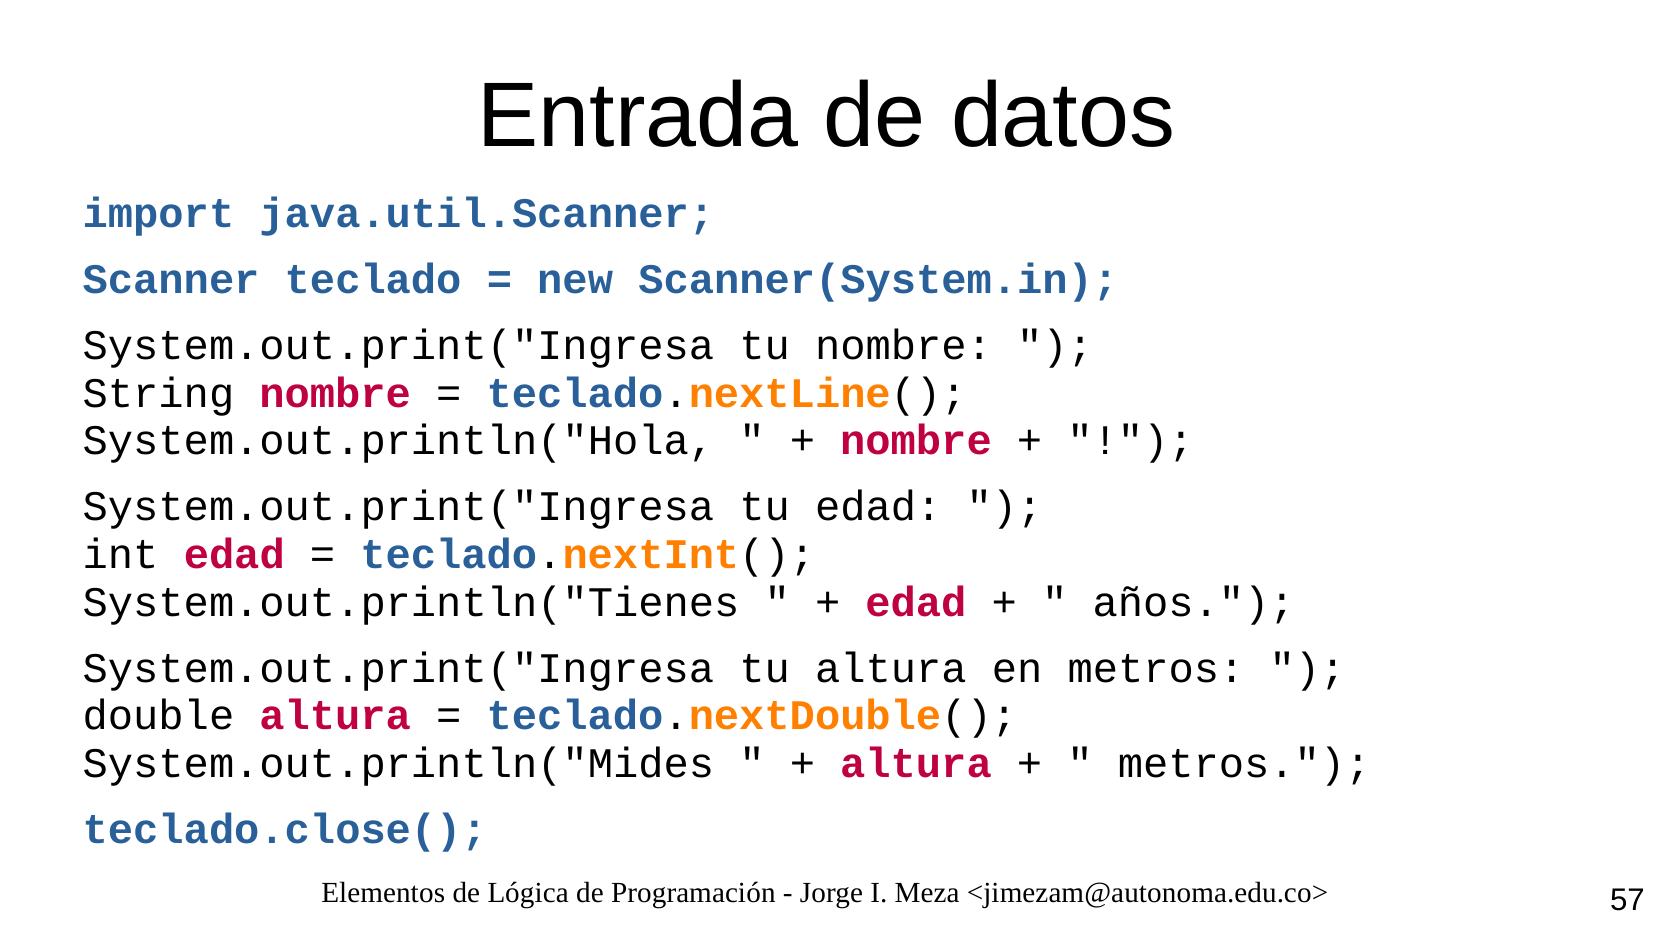

# Entrada de datos
import java.util.Scanner;
Scanner teclado = new Scanner(System.in);
System.out.print("Ingresa tu nombre: ");
String nombre = teclado.nextLine();
System.out.println("Hola, " + nombre + "!");
System.out.print("Ingresa tu edad: ");
int edad = teclado.nextInt();
System.out.println("Tienes " + edad + " años.");
System.out.print("Ingresa tu altura en metros: ");
double altura = teclado.nextDouble();
System.out.println("Mides " + altura + " metros.");
teclado.close();
Elementos de Lógica de Programación - Jorge I. Meza <jimezam@autonoma.edu.co>